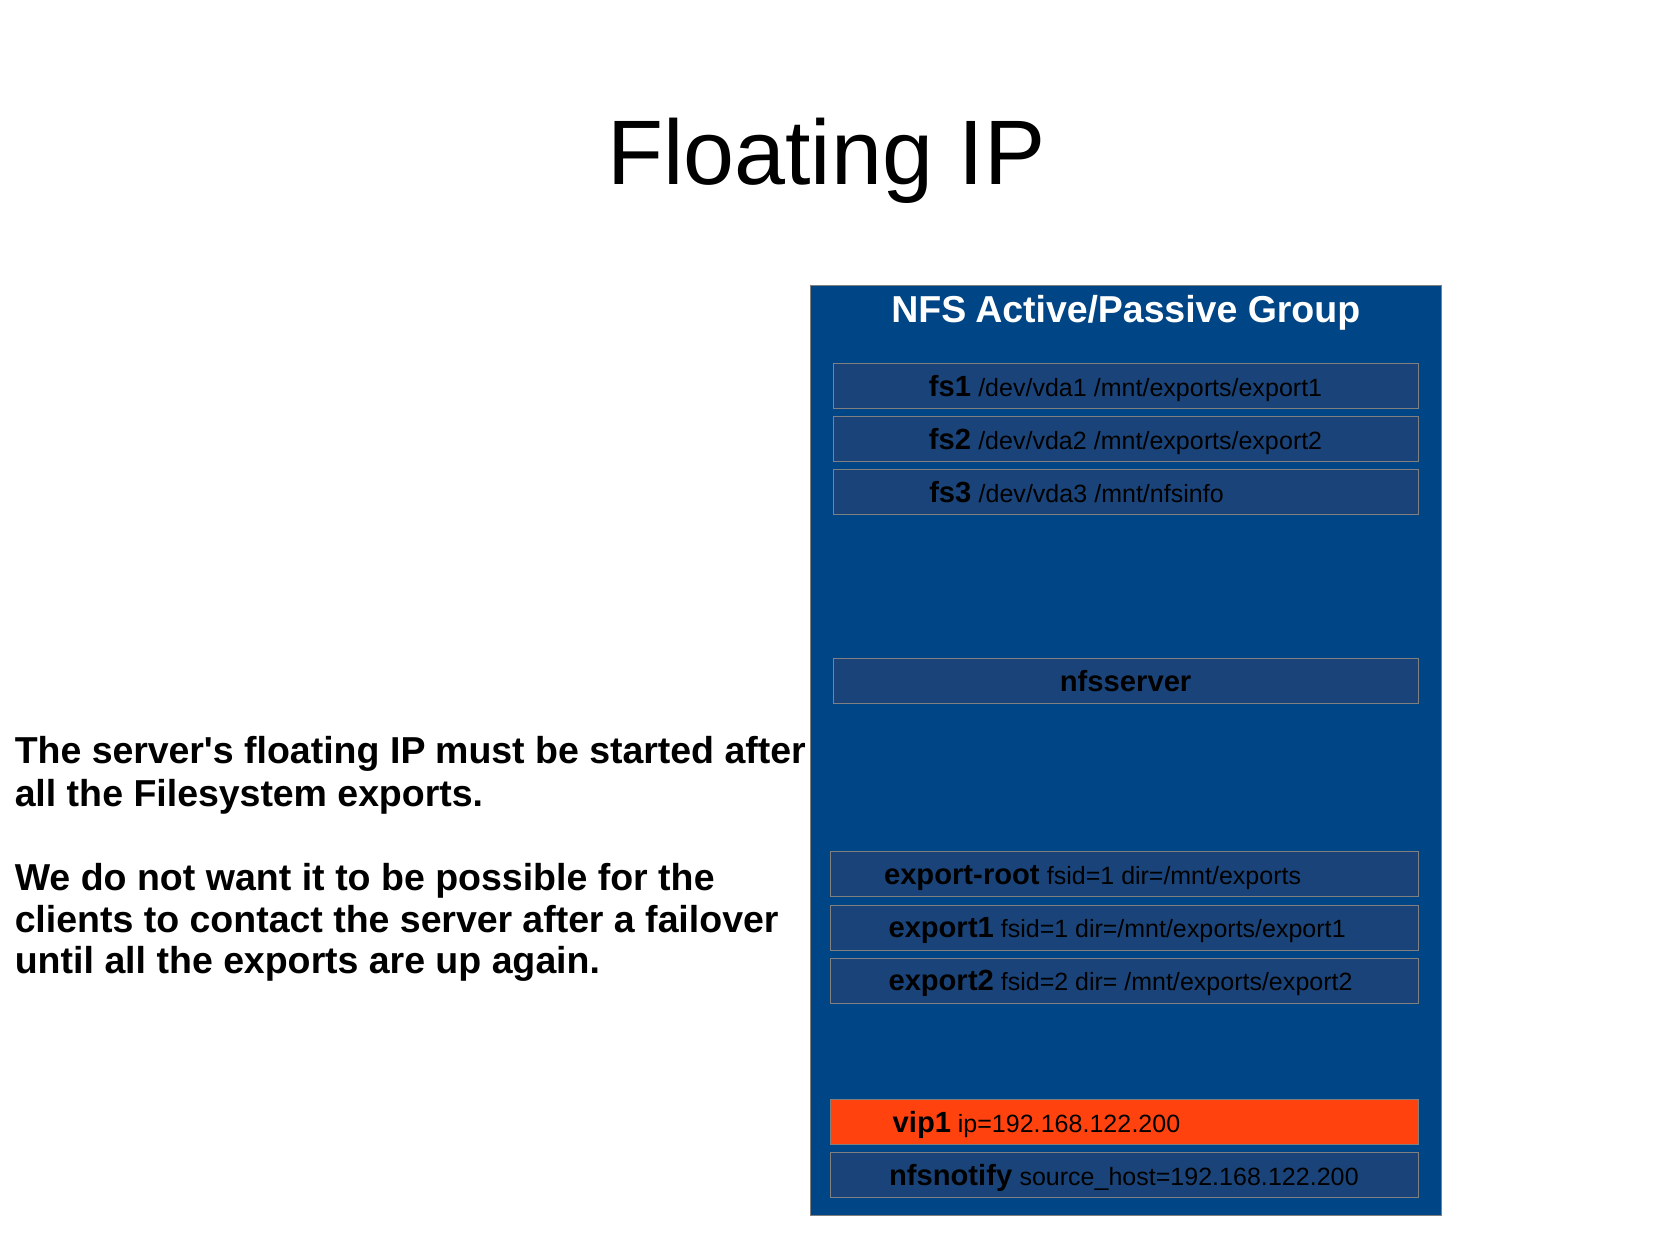

# Floating IP
NFS Active/Passive Group
fs1 /dev/vda1 /mnt/exports/export1
fs2 /dev/vda2 /mnt/exports/export2
fs3 /dev/vda3 /mnt/nfsinfo
nfsserver
The server's floating IP must be started after all the Filesystem exports.
We do not want it to be possible for the clients to contact the server after a failover until all the exports are up again.
export-root fsid=1 dir=/mnt/exports
export1 fsid=1 dir=/mnt/exports/export1
export2 fsid=2 dir= /mnt/exports/export2
vip1 ip=192.168.122.200
nfsnotify source_host=192.168.122.200